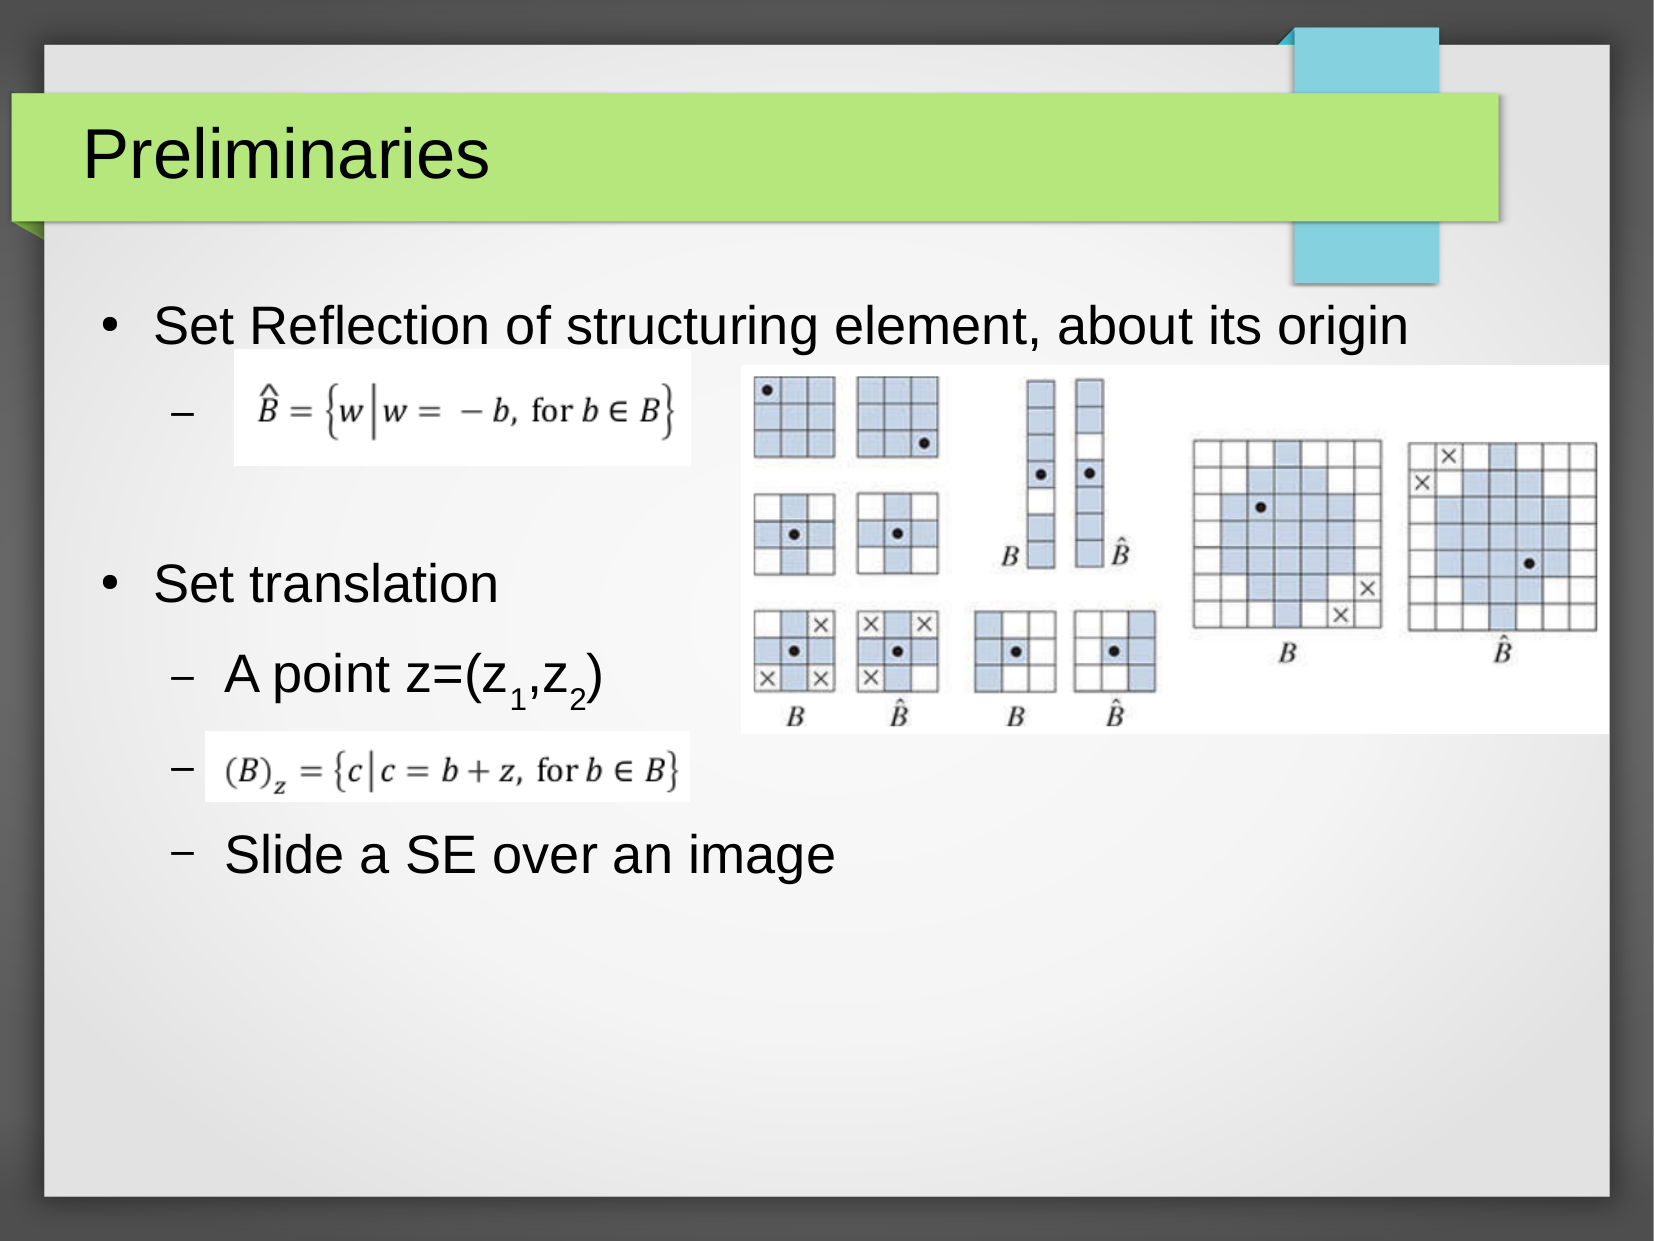

# Preliminaries
Set Reflection of structuring element, about its origin
Set translation
A point z=(z1,z2)
Slide a SE over an image